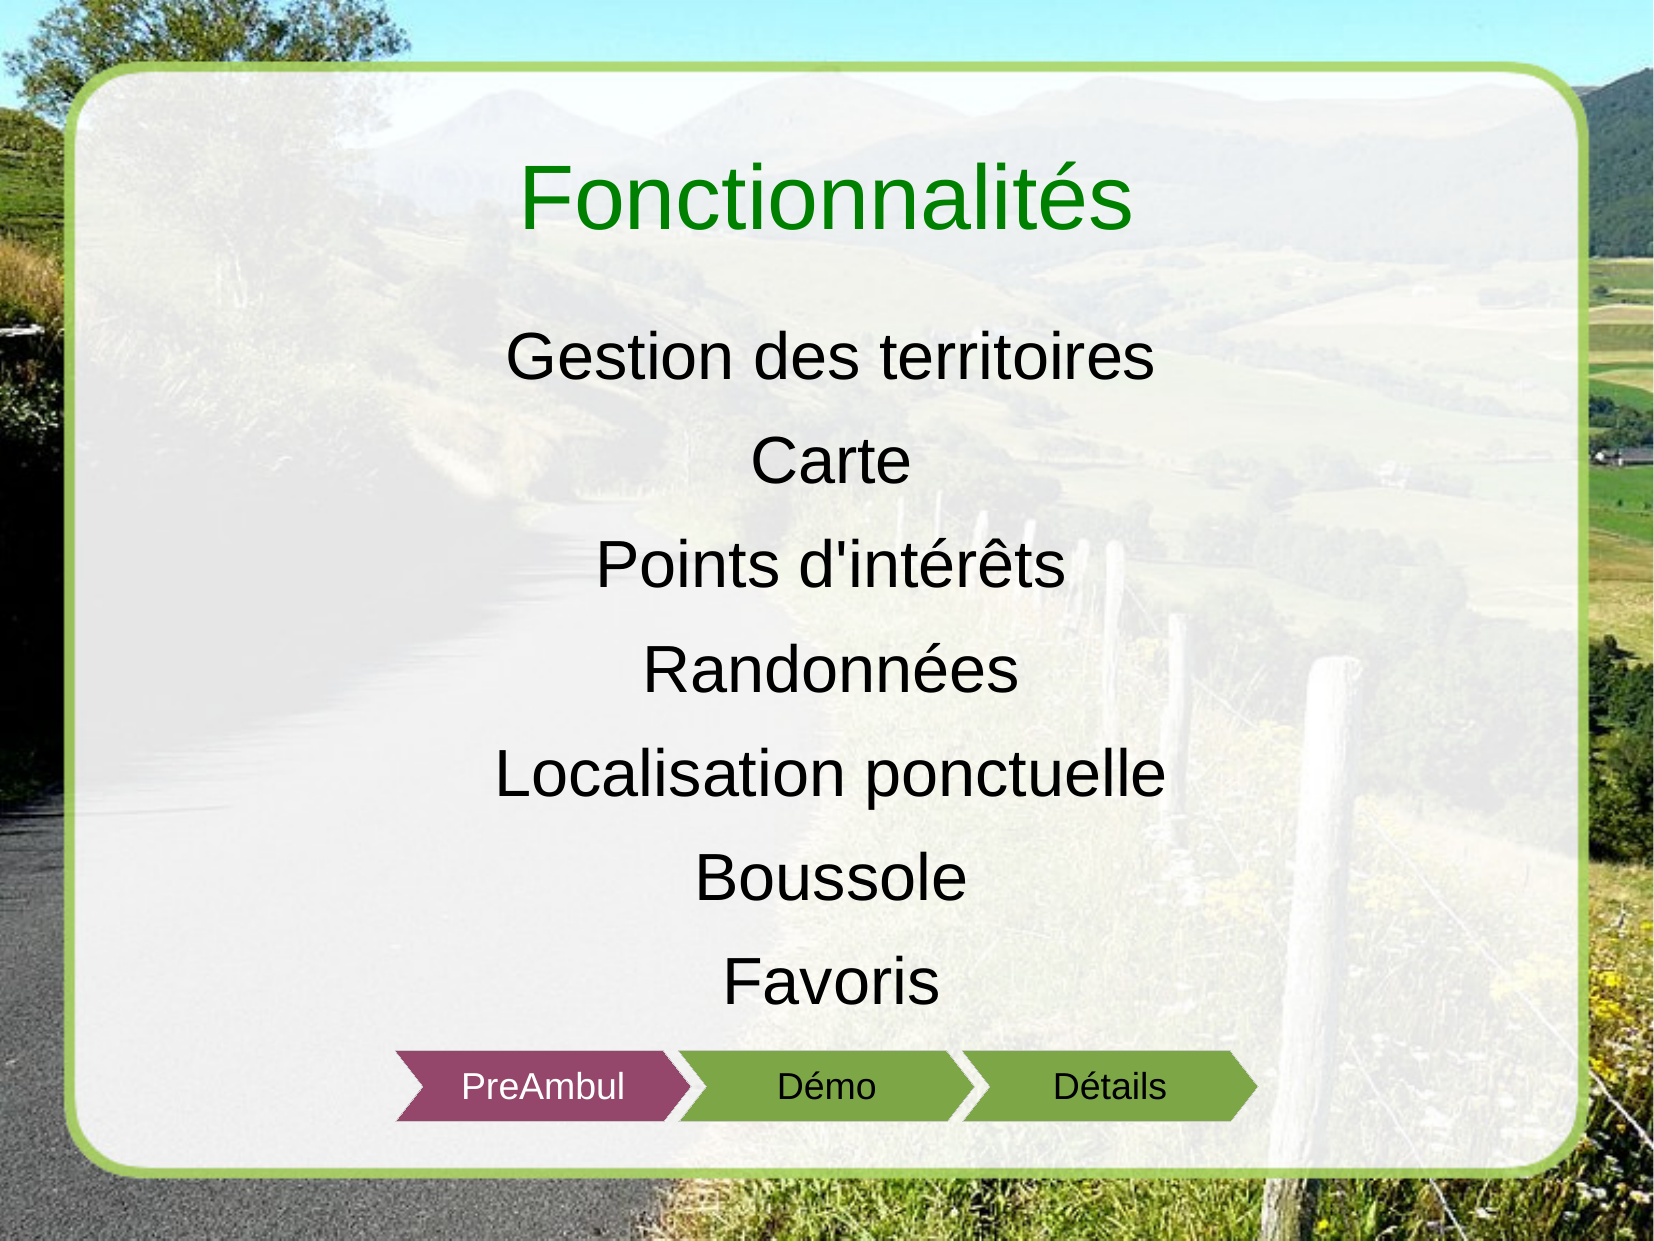

# Fonctionnalités
Gestion des territoires
Carte
Points d'intérêts
Randonnées
Localisation ponctuelle
Boussole
Favoris
PreAmbul
Démo
Détails